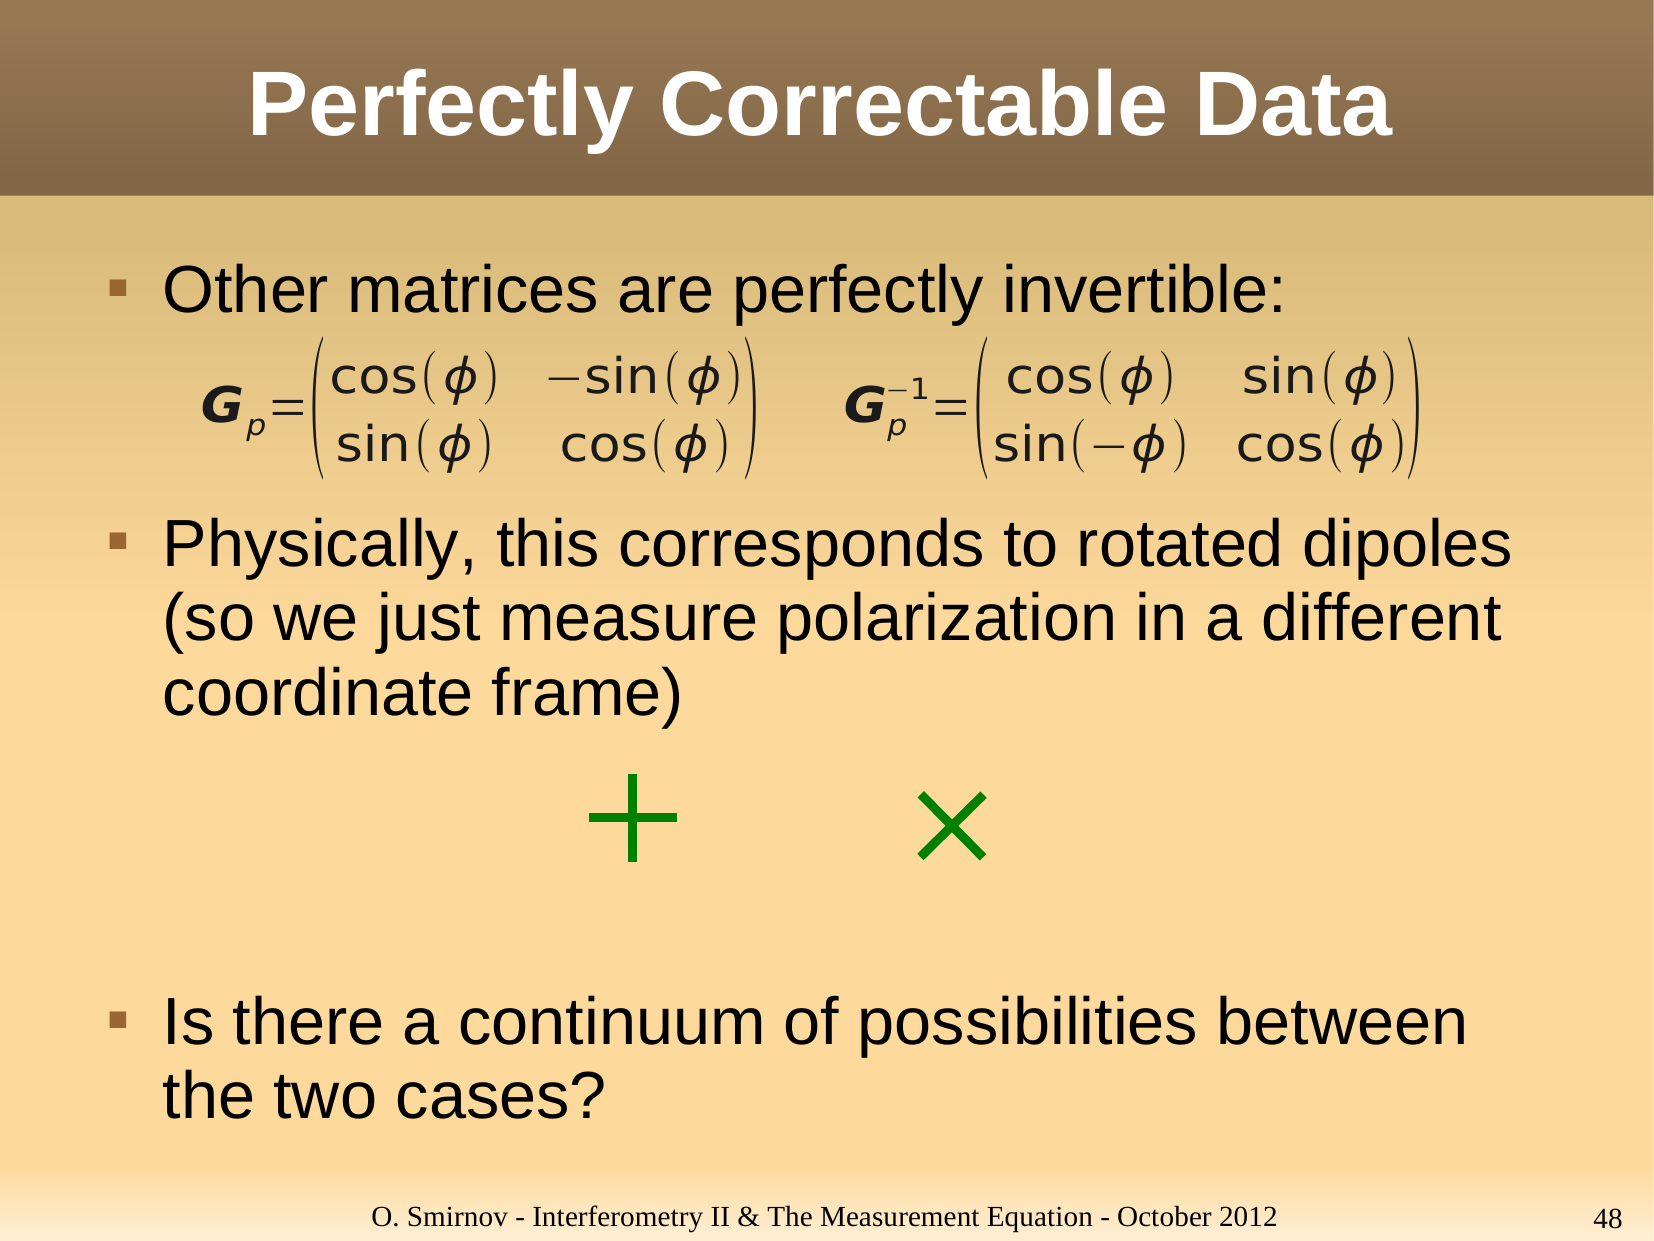

# Perfectly Correctable Data
Other matrices are perfectly invertible:
Physically, this corresponds to rotated dipoles (so we just measure polarization in a different coordinate frame)
Is there a continuum of possibilities between the two cases?
O. Smirnov - Interferometry II & The Measurement Equation - October 2012
48